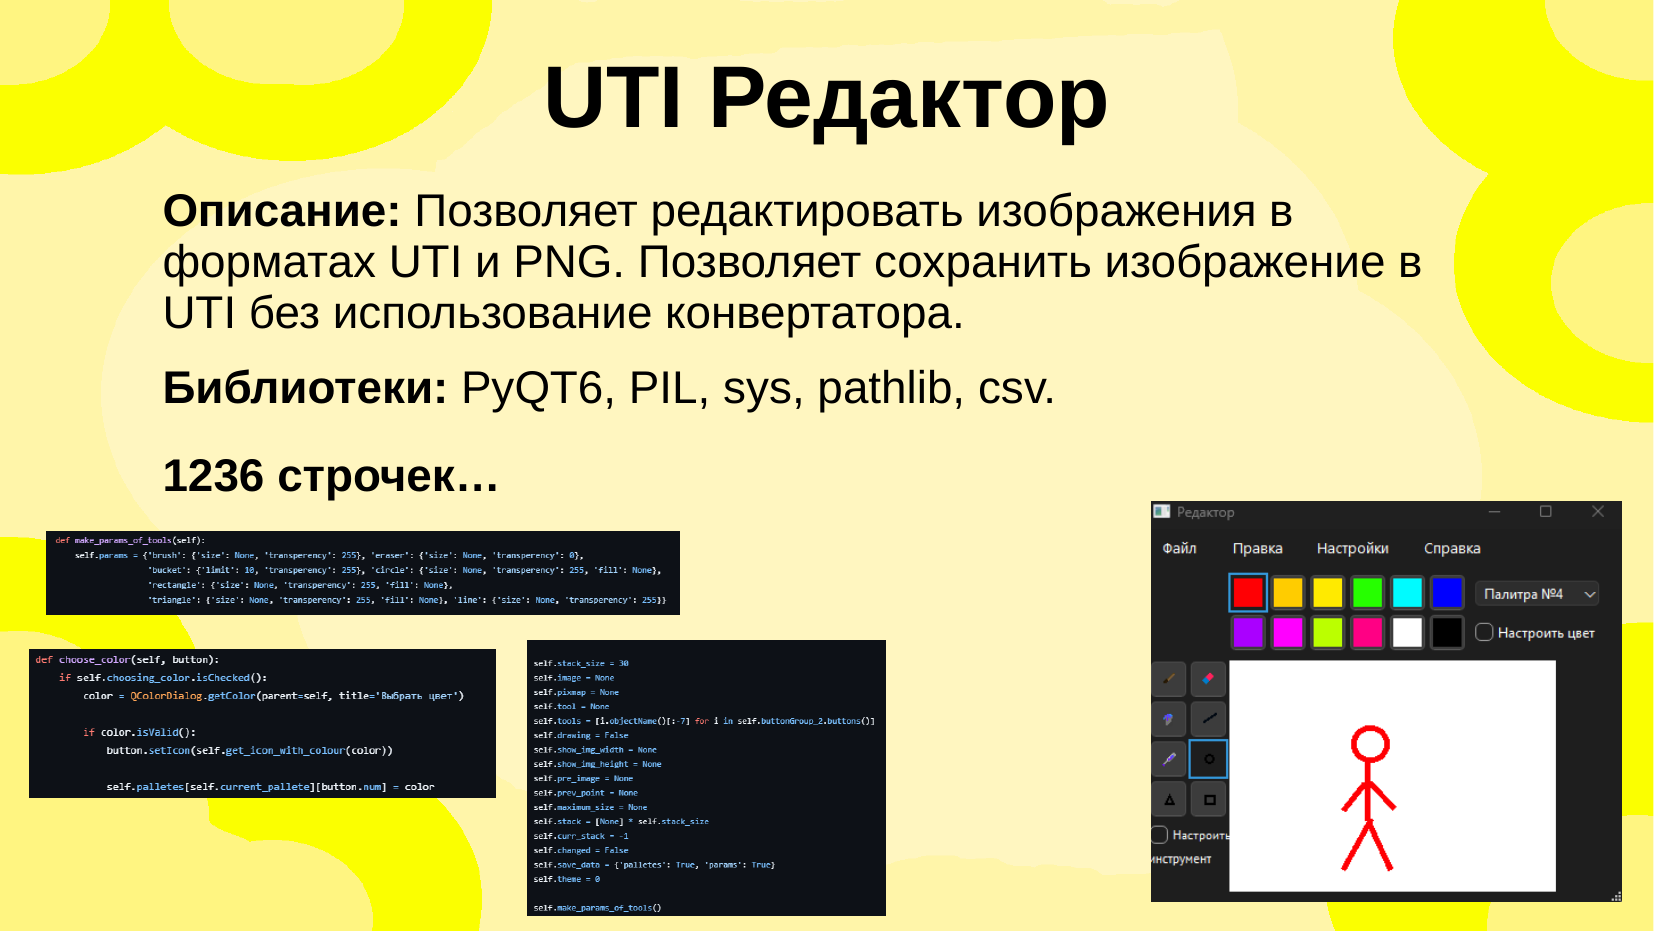

UTI Редактор
Описание: Позволяет редактировать изображения в форматах UTI и PNG. Позволяет сохранить изображение в UTI без использование конвертатора.
Библиотеки: PyQT6, PIL, sys, pathlib, csv.
1236 строчек…